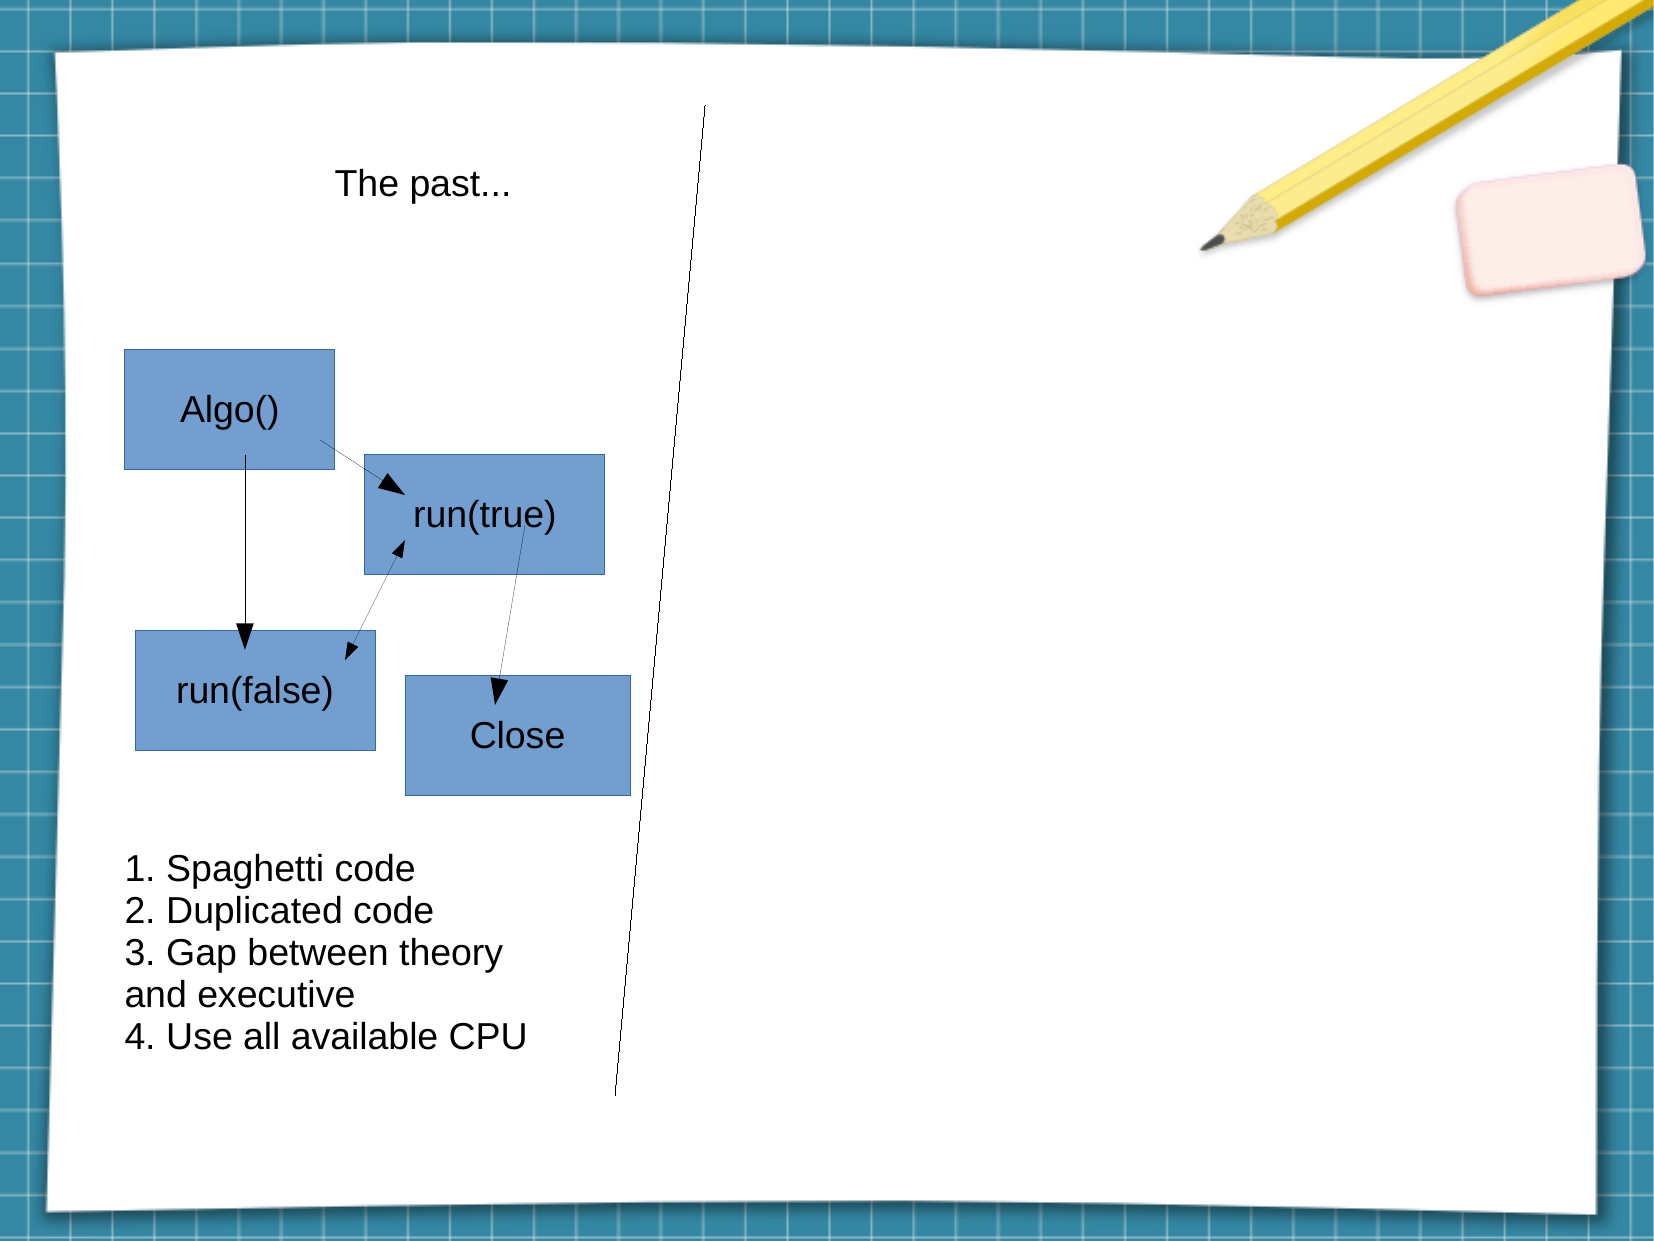

The past...
Algo()
run(true)
run(false)
Close
1. Spaghetti code
2. Duplicated code
3. Gap between theory and executive
4. Use all available CPU